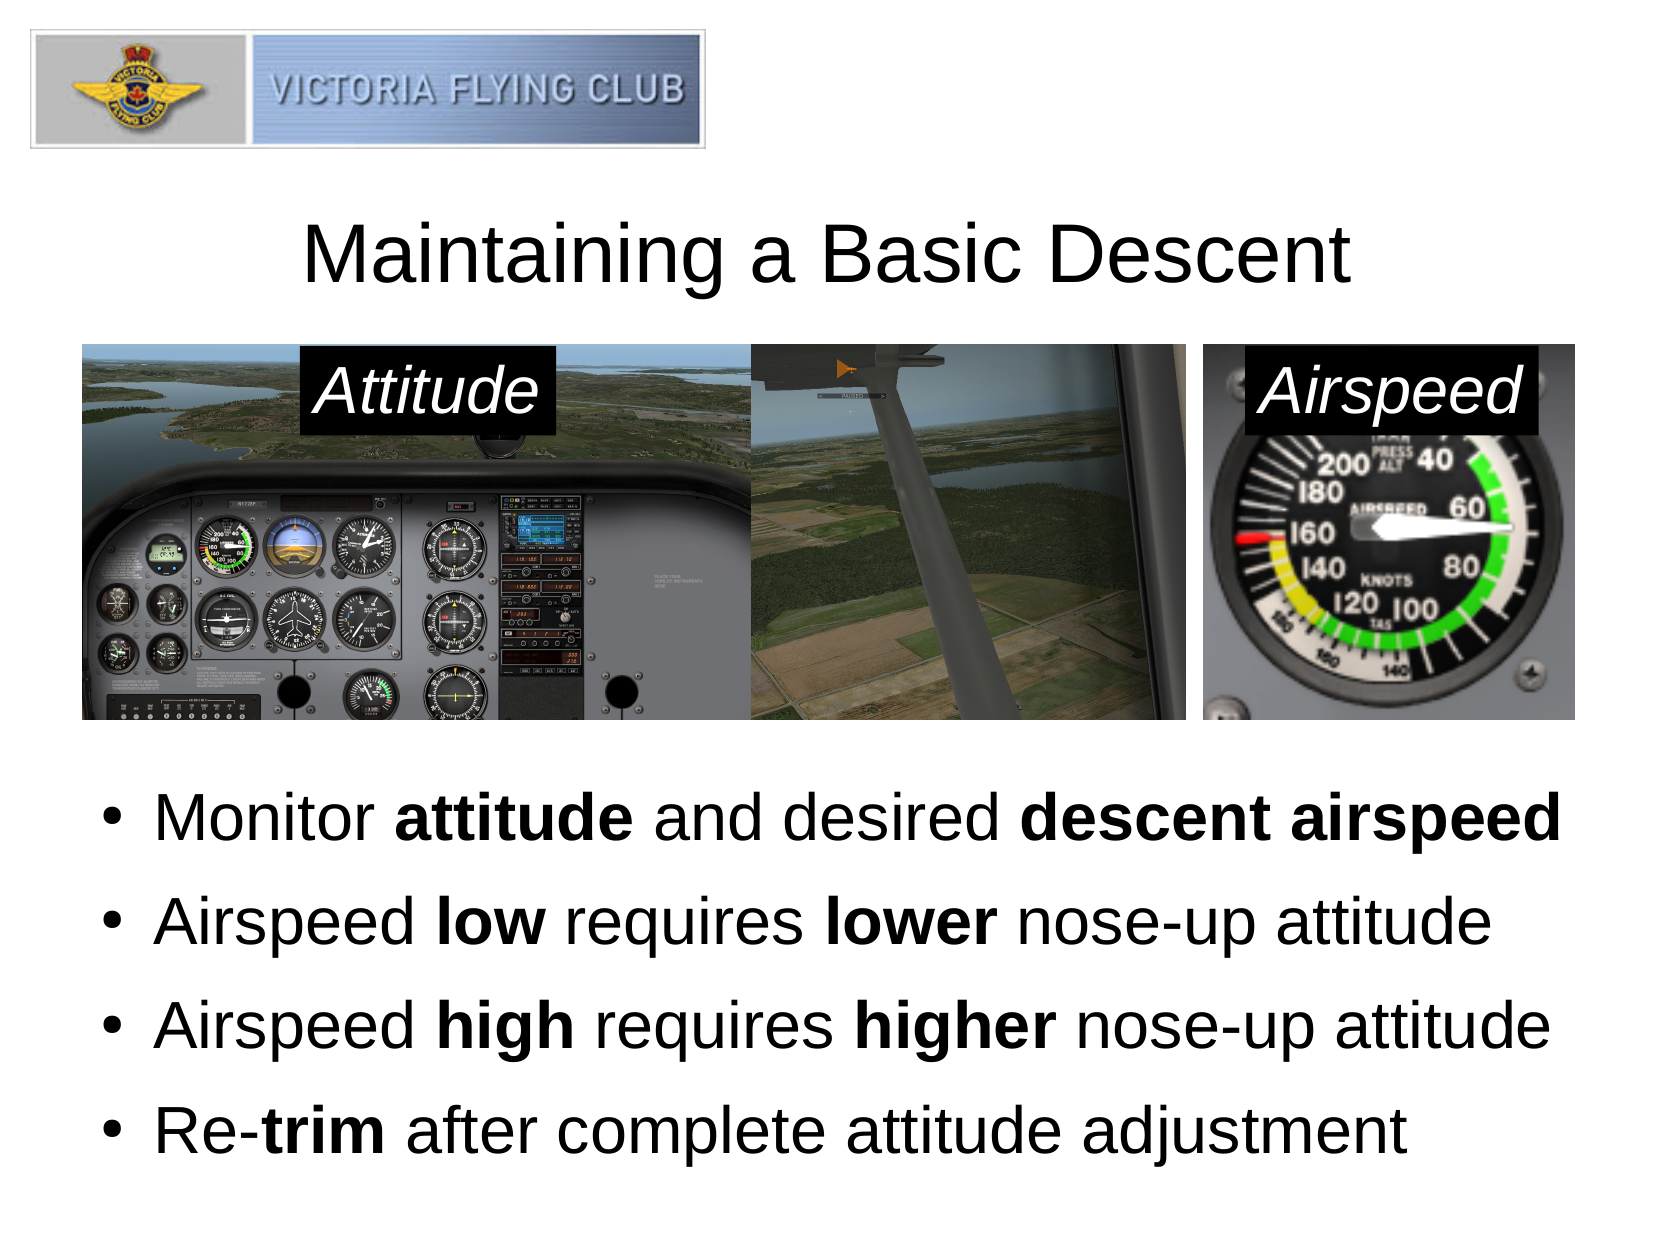

# Maintaining a Basic Descent
Airspeed
Attitude
Monitor attitude and desired descent airspeed
Airspeed low requires lower nose-up attitude
Airspeed high requires higher nose-up attitude
Re-trim after complete attitude adjustment